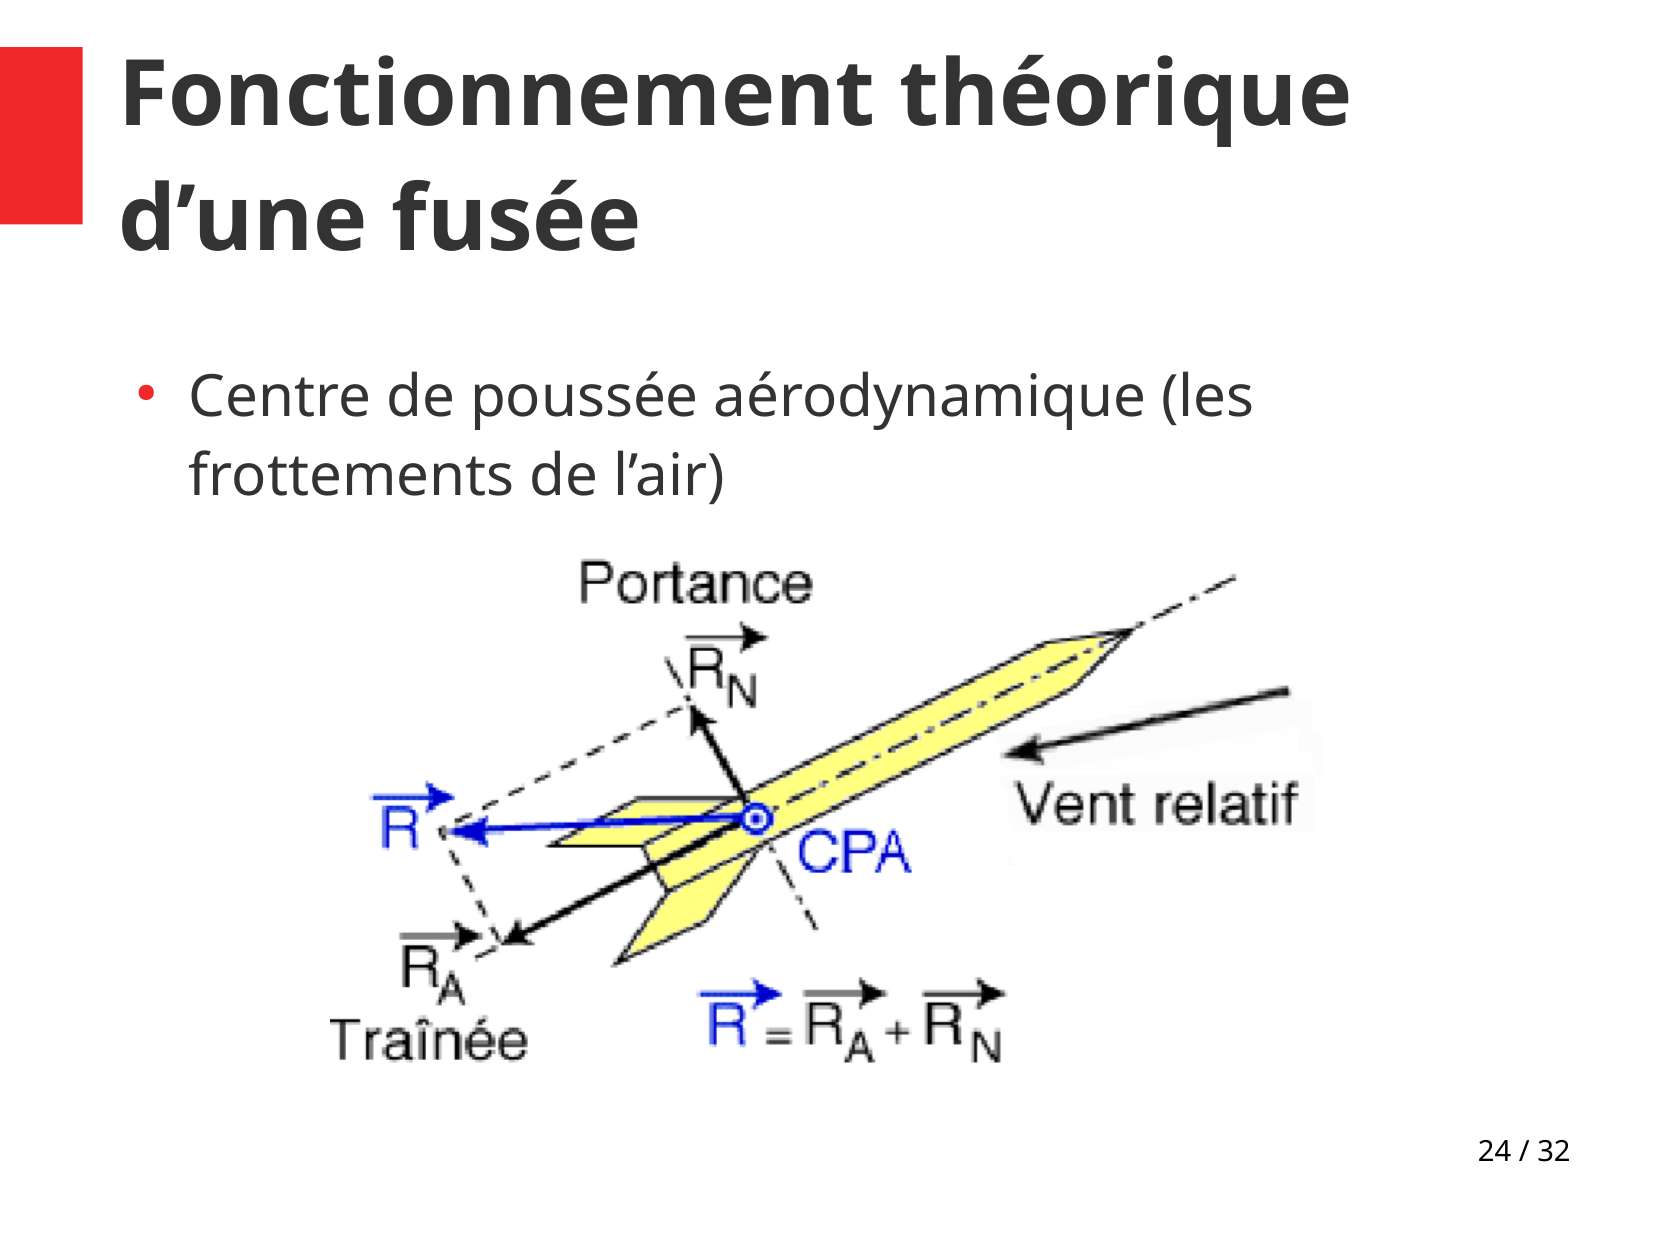

# Fonctionnement théorique d’une fusée
Centre de poussée aérodynamique (les frottements de l’air)
24